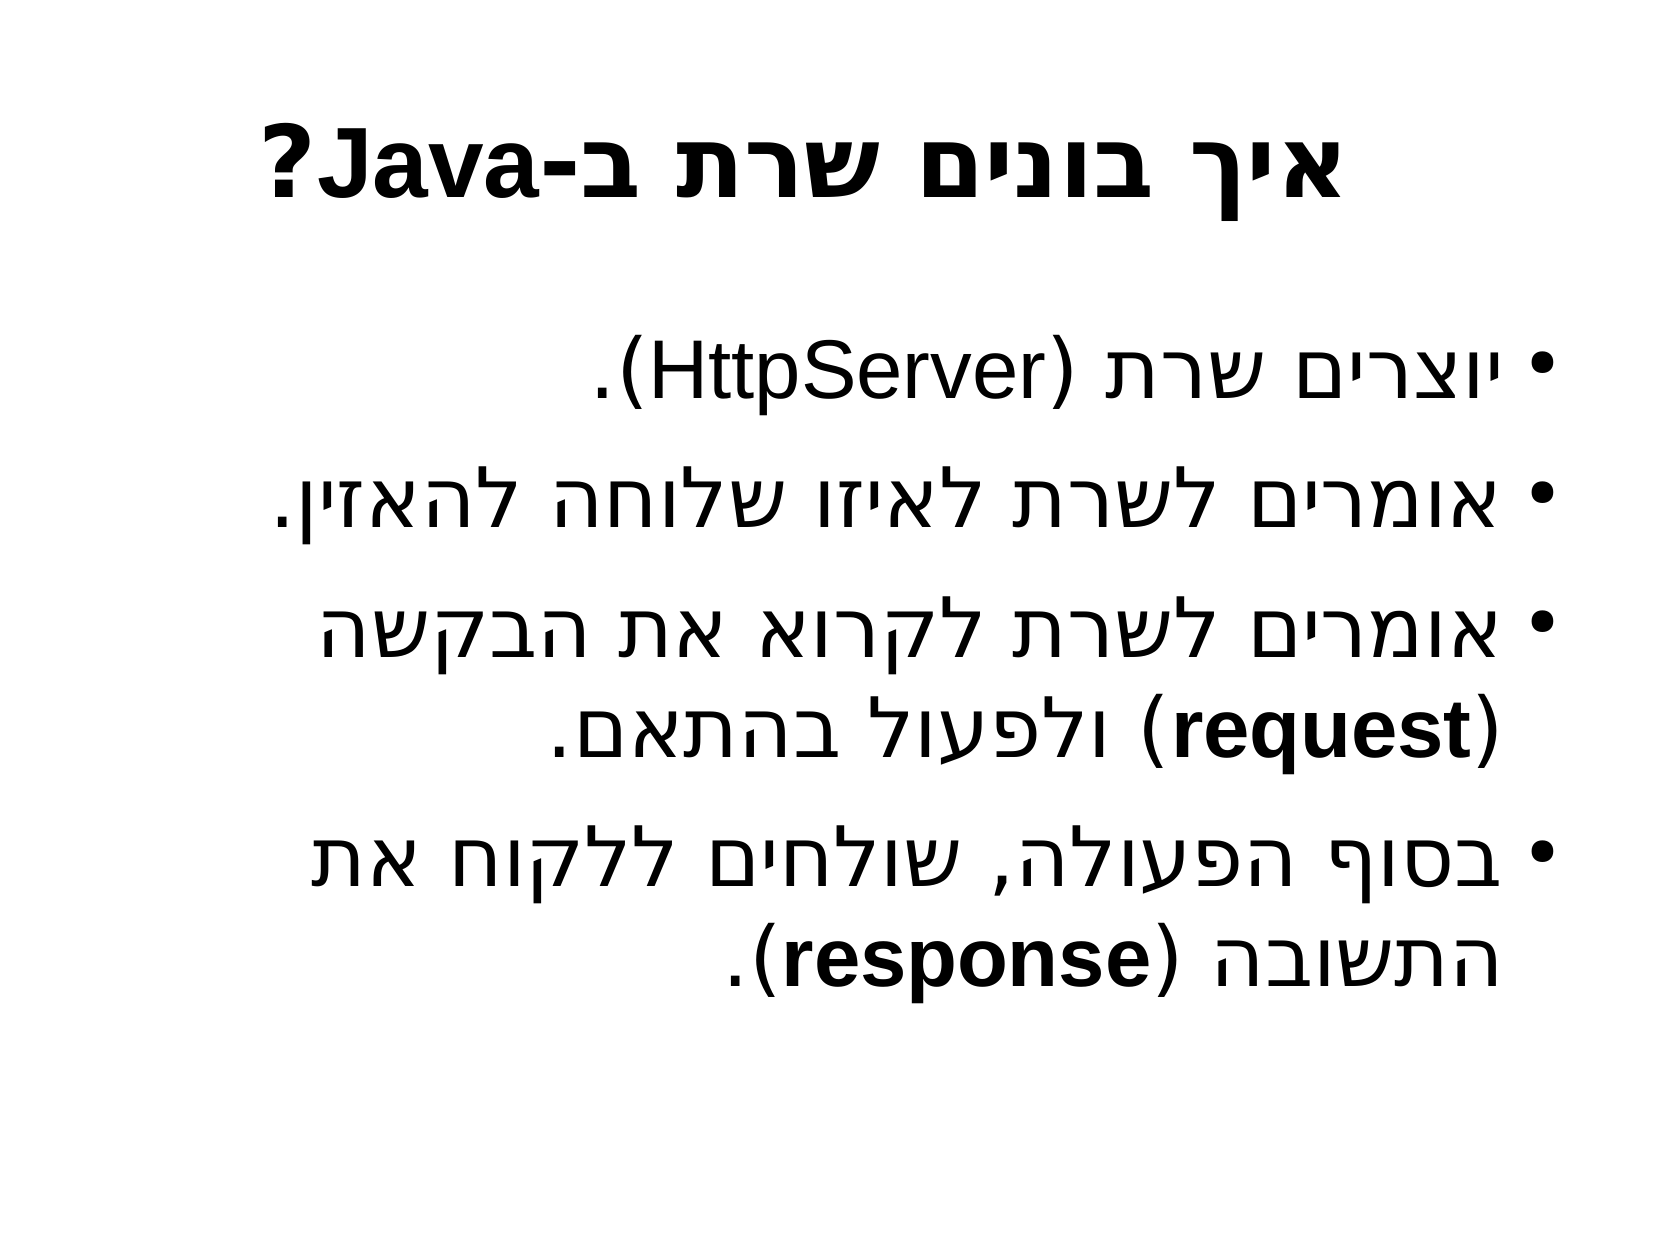

# איך בונים שרת ב-Java?
יוצרים שרת (HttpServer).
אומרים לשרת לאיזו שלוחה להאזין.
אומרים לשרת לקרוא את הבקשה (request) ולפעול בהתאם.
בסוף הפעולה, שולחים ללקוח את התשובה (response).